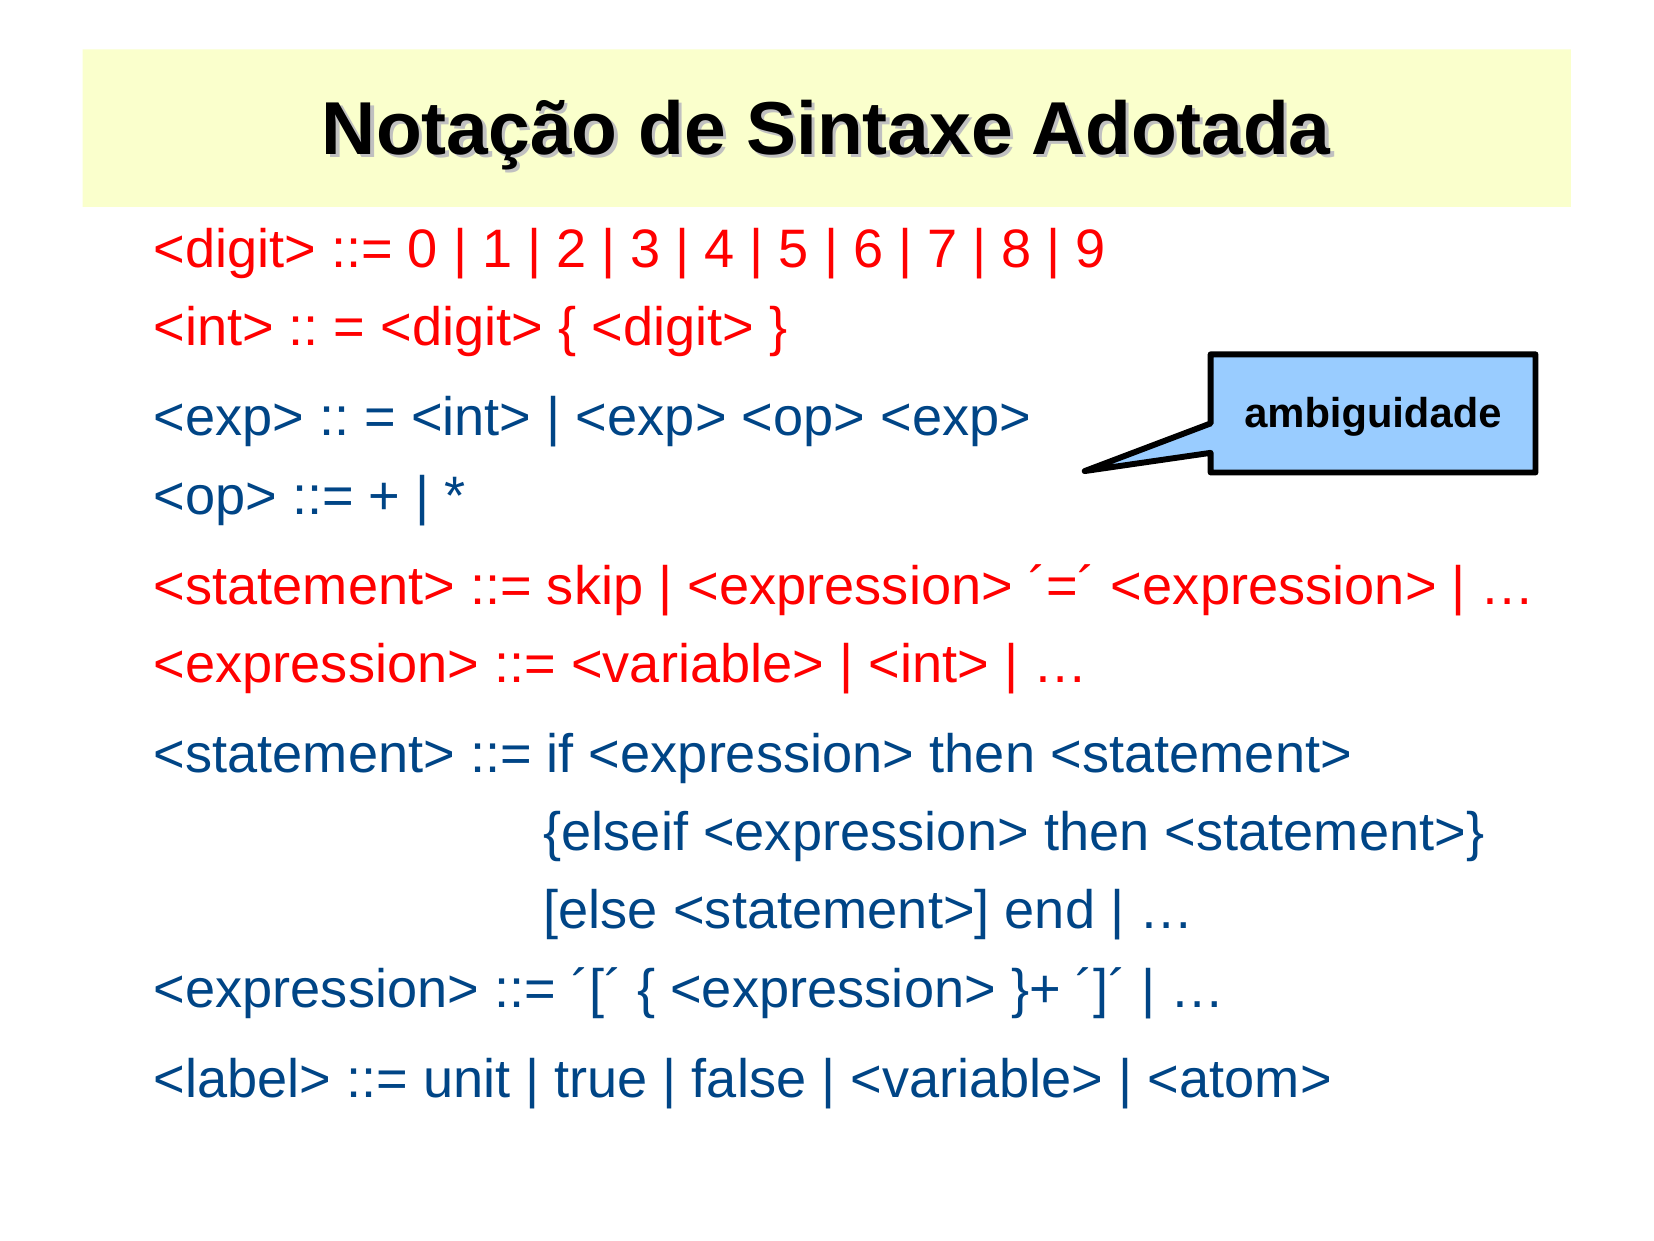

# Notação de Sintaxe Adotada
<digit> ::= 0 | 1 | 2 | 3 | 4 | 5 | 6 | 7 | 8 | 9
<int> :: = <digit> { <digit> }
<exp> :: = <int> | <exp> <op> <exp>
<op> ::= + | *
<statement> ::= skip | <expression> ´=´ <expression> | …
<expression> ::= <variable> | <int> | …
<statement> ::= if <expression> then <statement>
 {elseif <expression> then <statement>}
 [else <statement>] end | …
<expression> ::= ´[´ { <expression> }+ ´]´ | …
<label> ::= unit | true | false | <variable> | <atom>
ambiguidade